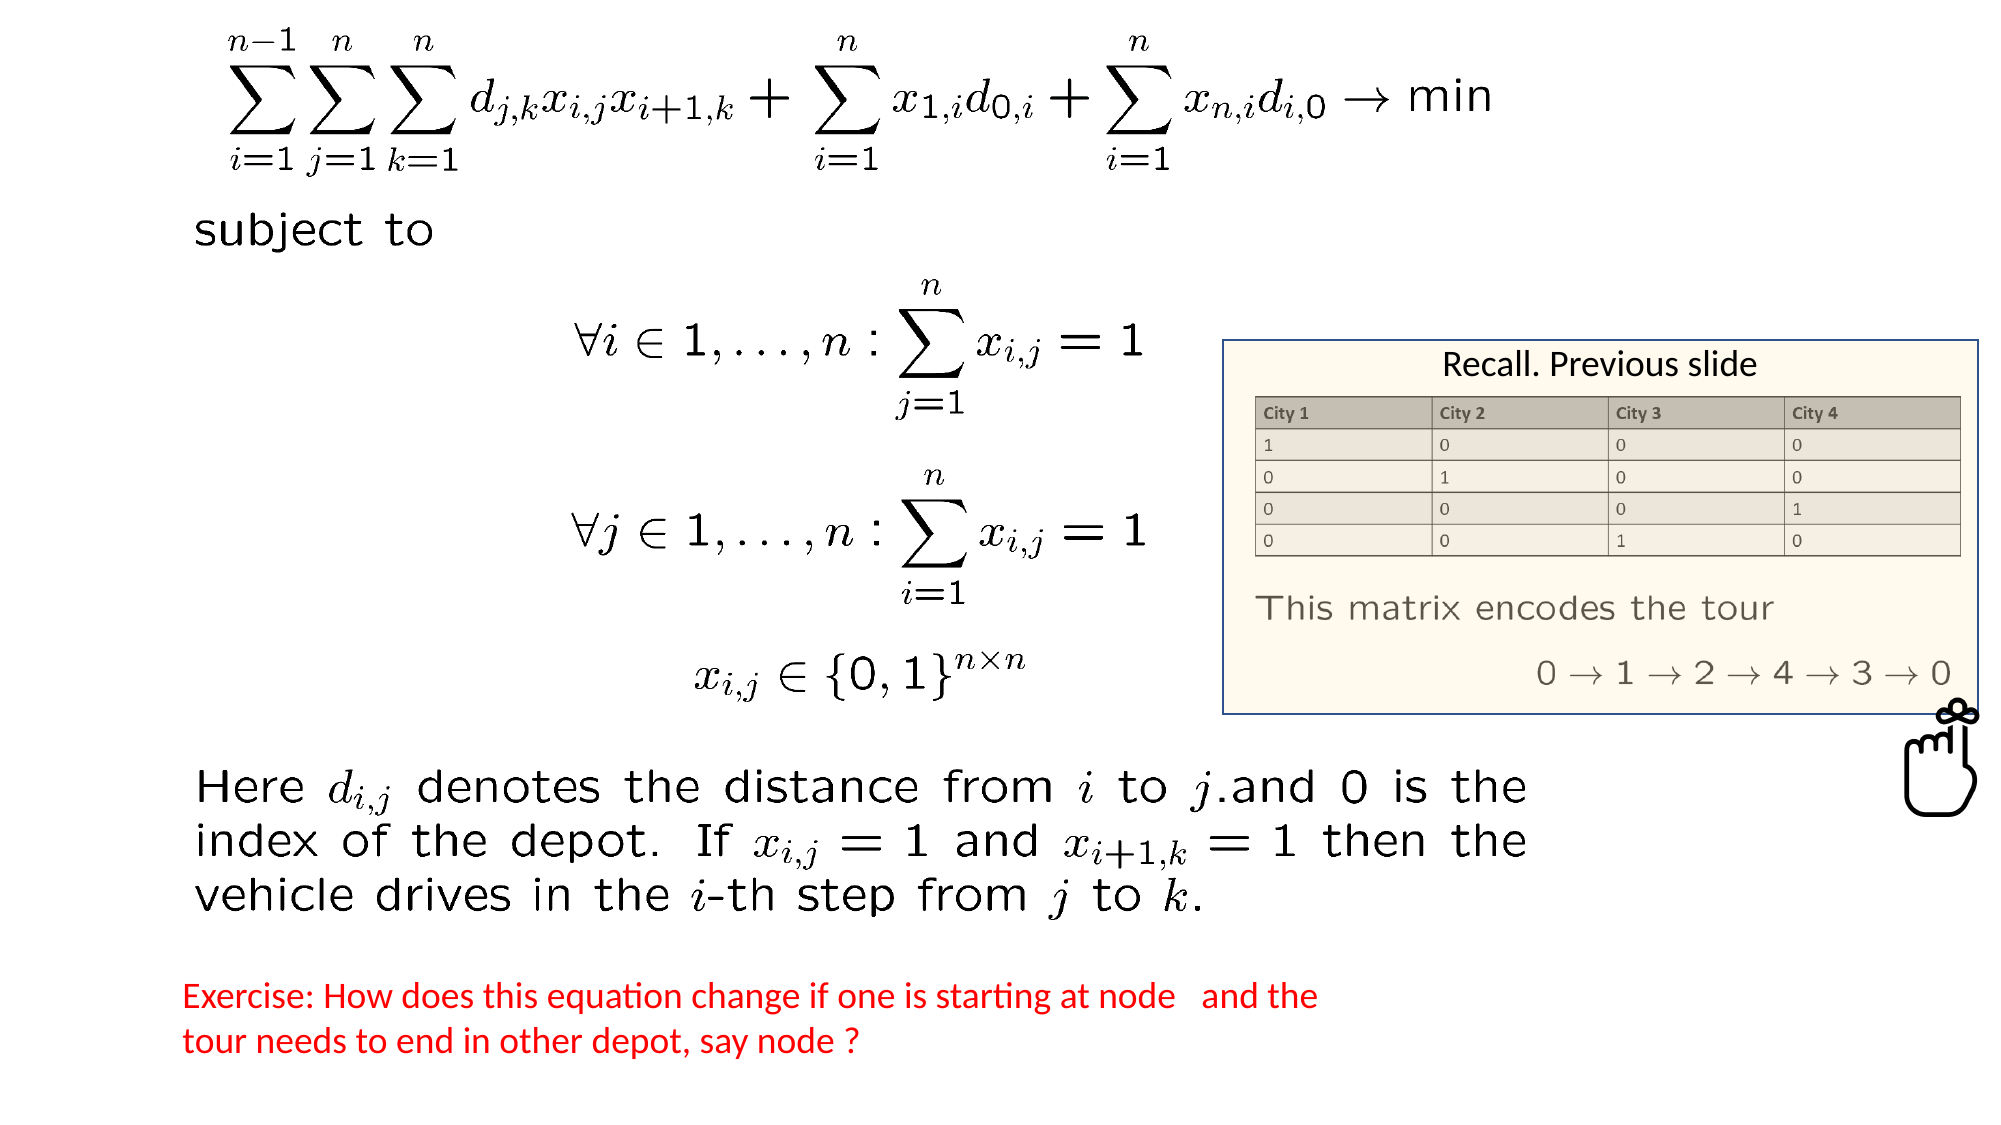

Recall. Previous slide
Exercise: How does this equation change if one is starting at node and the tour needs to end in other depot, say node ?